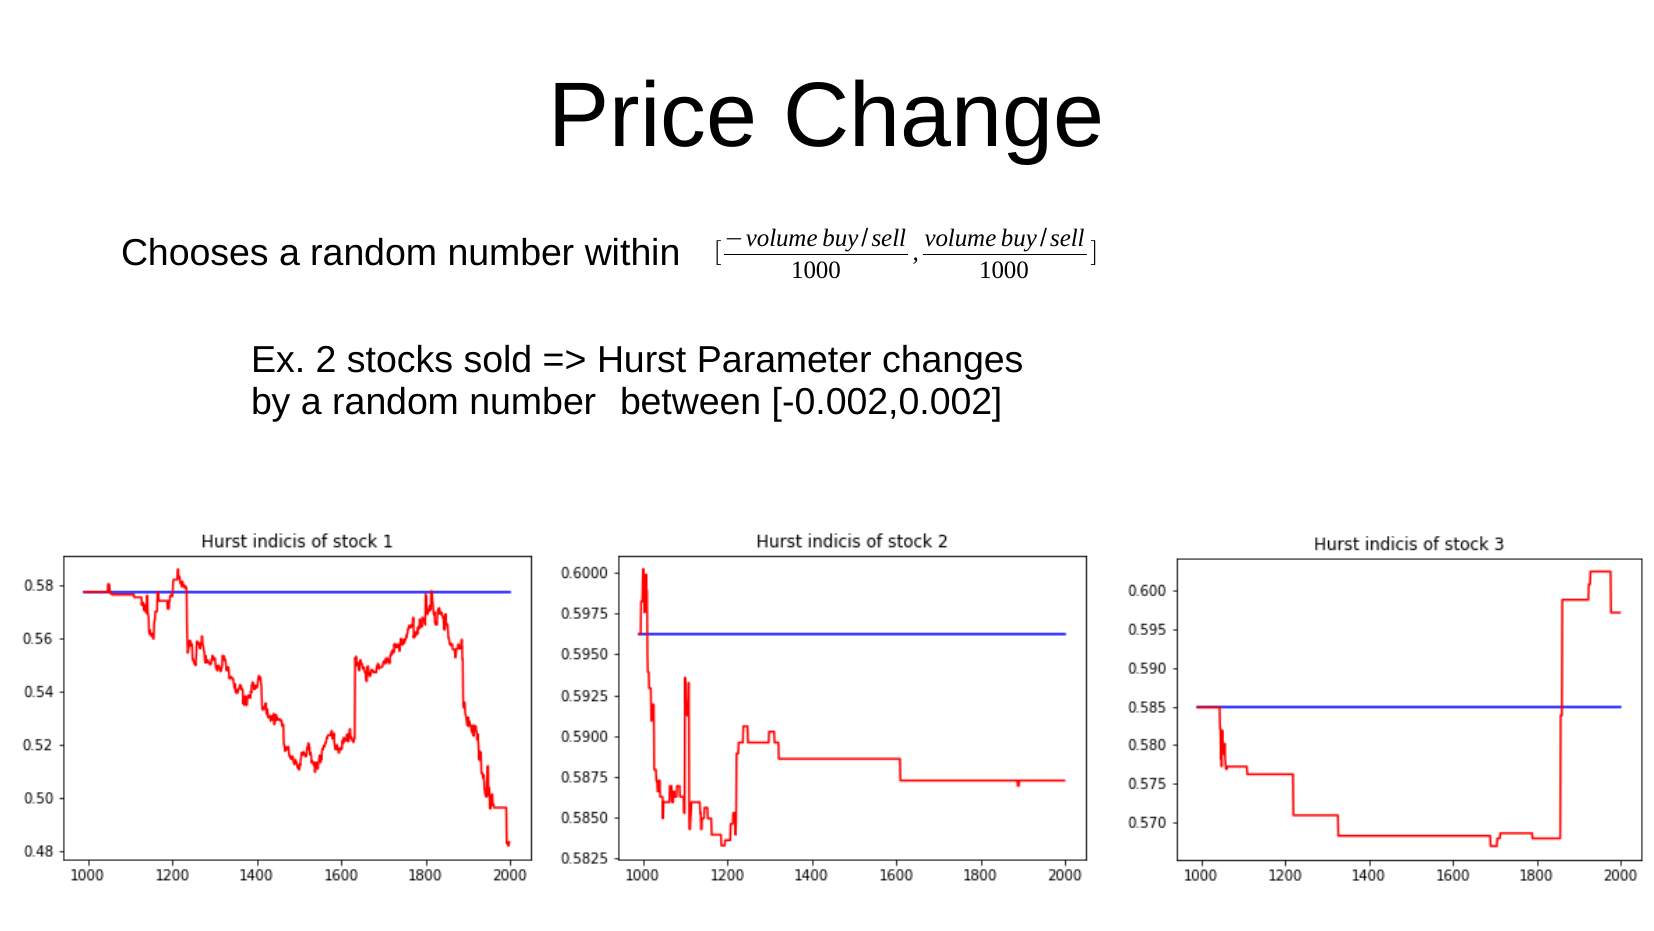

# Price Change
Chooses a random number within
Ex. 2 stocks sold => Hurst Parameter changes by a random number 	between [-0.002,0.002]